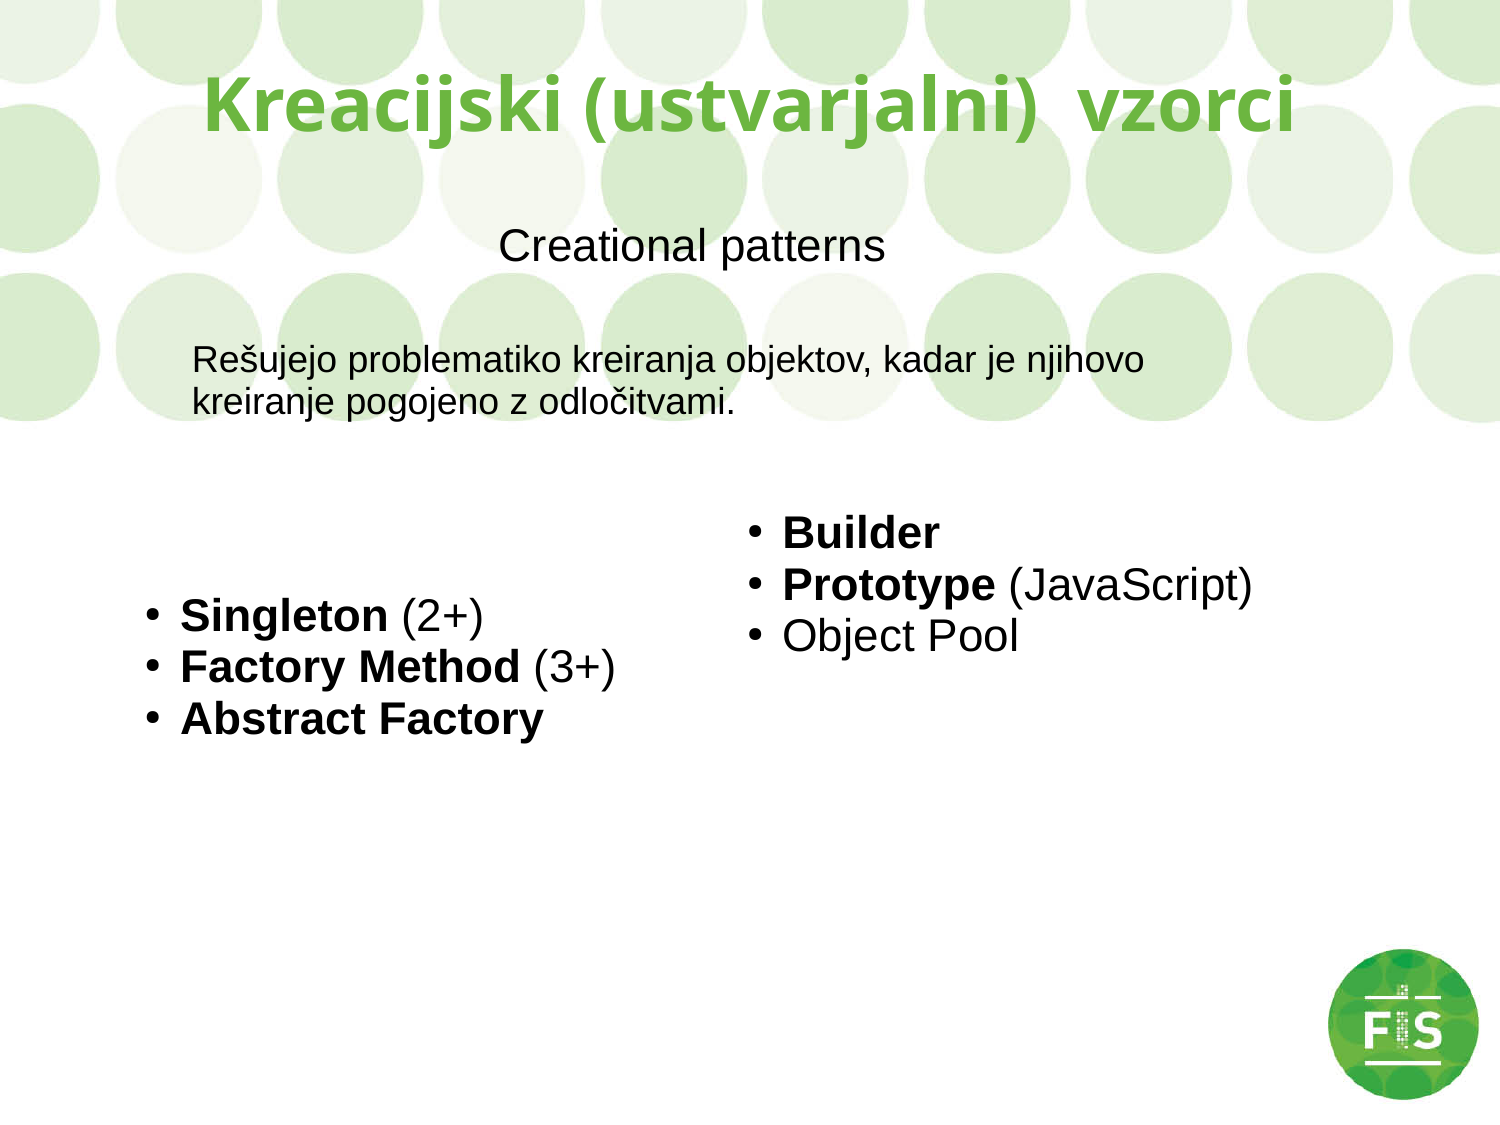

# Kreacijski (ustvarjalni) vzorci
Creational patterns
Rešujejo problematiko kreiranja objektov, kadar je njihovo kreiranje pogojeno z odločitvami.
Builder
Prototype (JavaScript)
Object Pool
Singleton (2+)
Factory Method (3+)
Abstract Factory